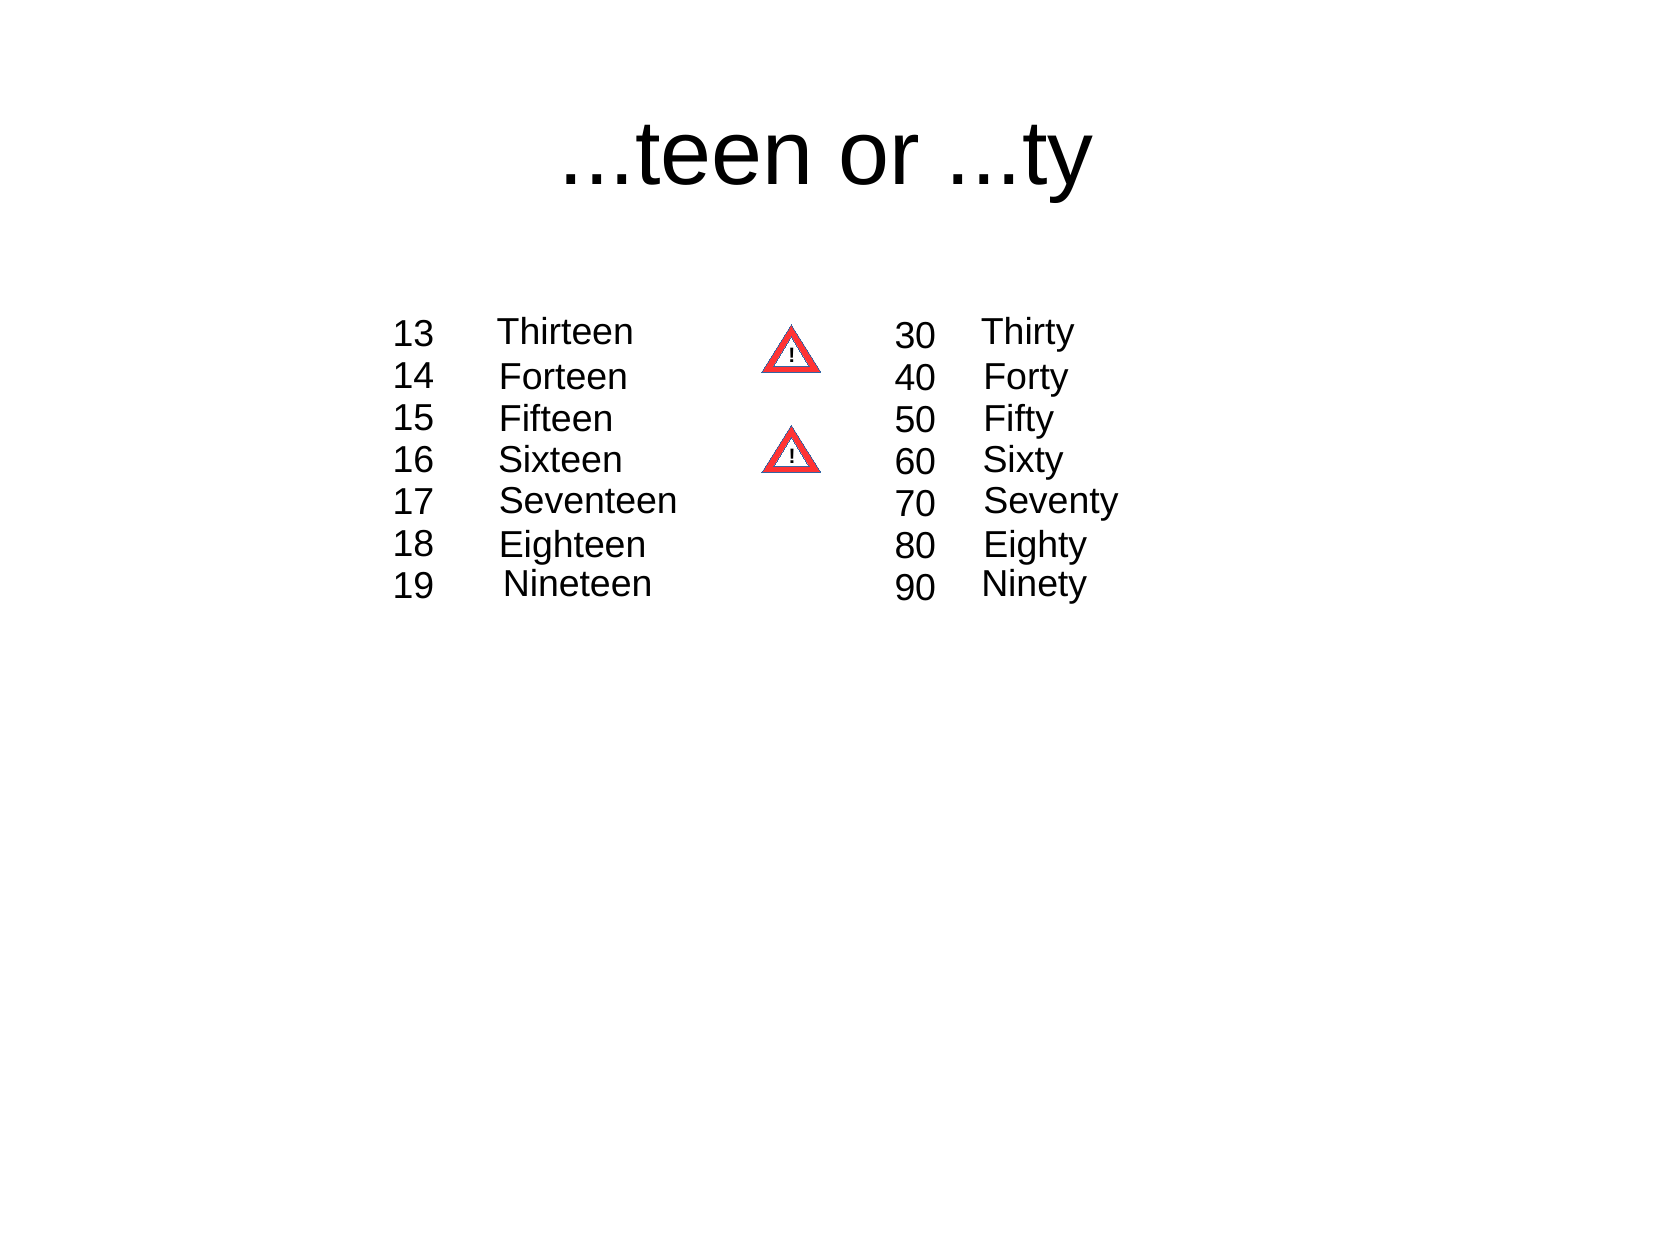

# ...teen or ...ty
Thirteen
Thirty
13
14
15
16
17
18
19
30
40
50
60
70
80
90
!
Forteen
Forty
Fifteen
Fifty
Sixteen
Sixty
!
Seventeen
Seventy
Eighteen
Eighty
Nineteen
Ninety